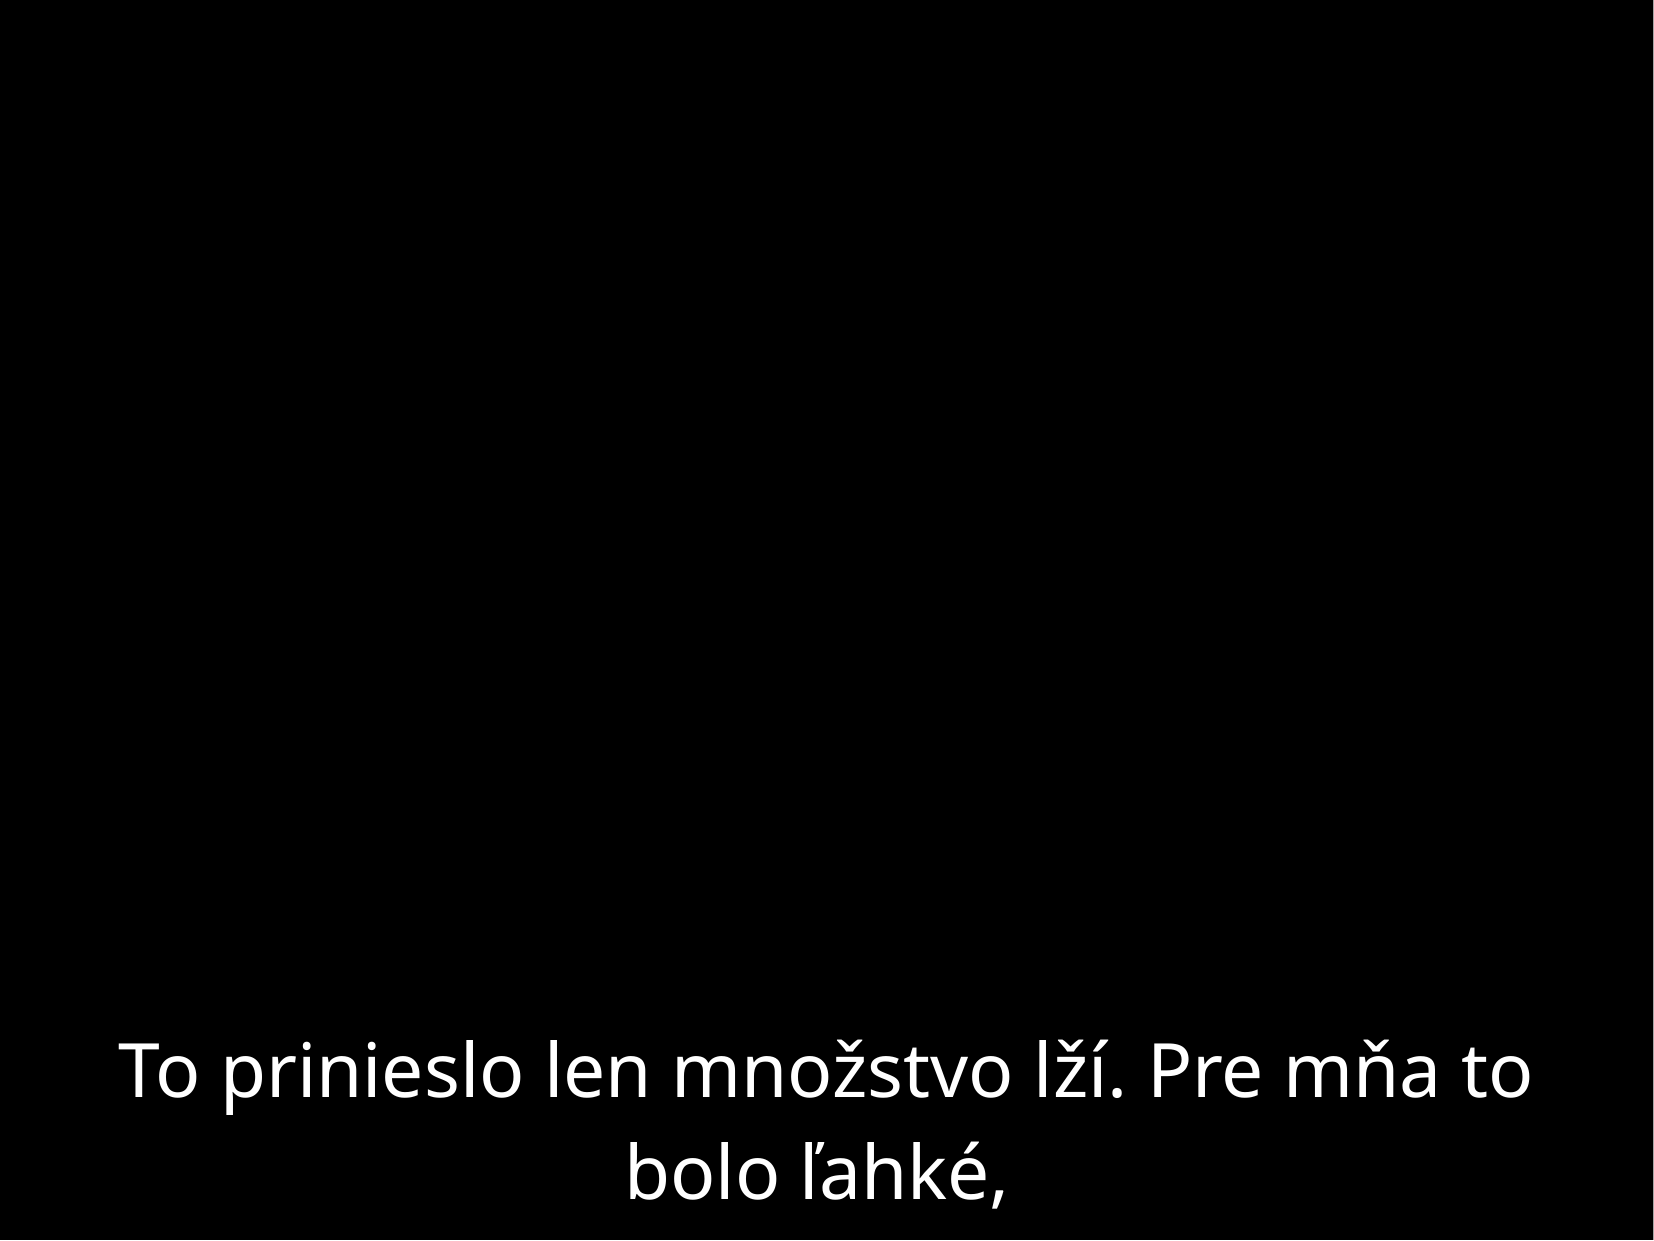

# To prinieslo len množstvo lží. Pre mňa to bolo ľahké,